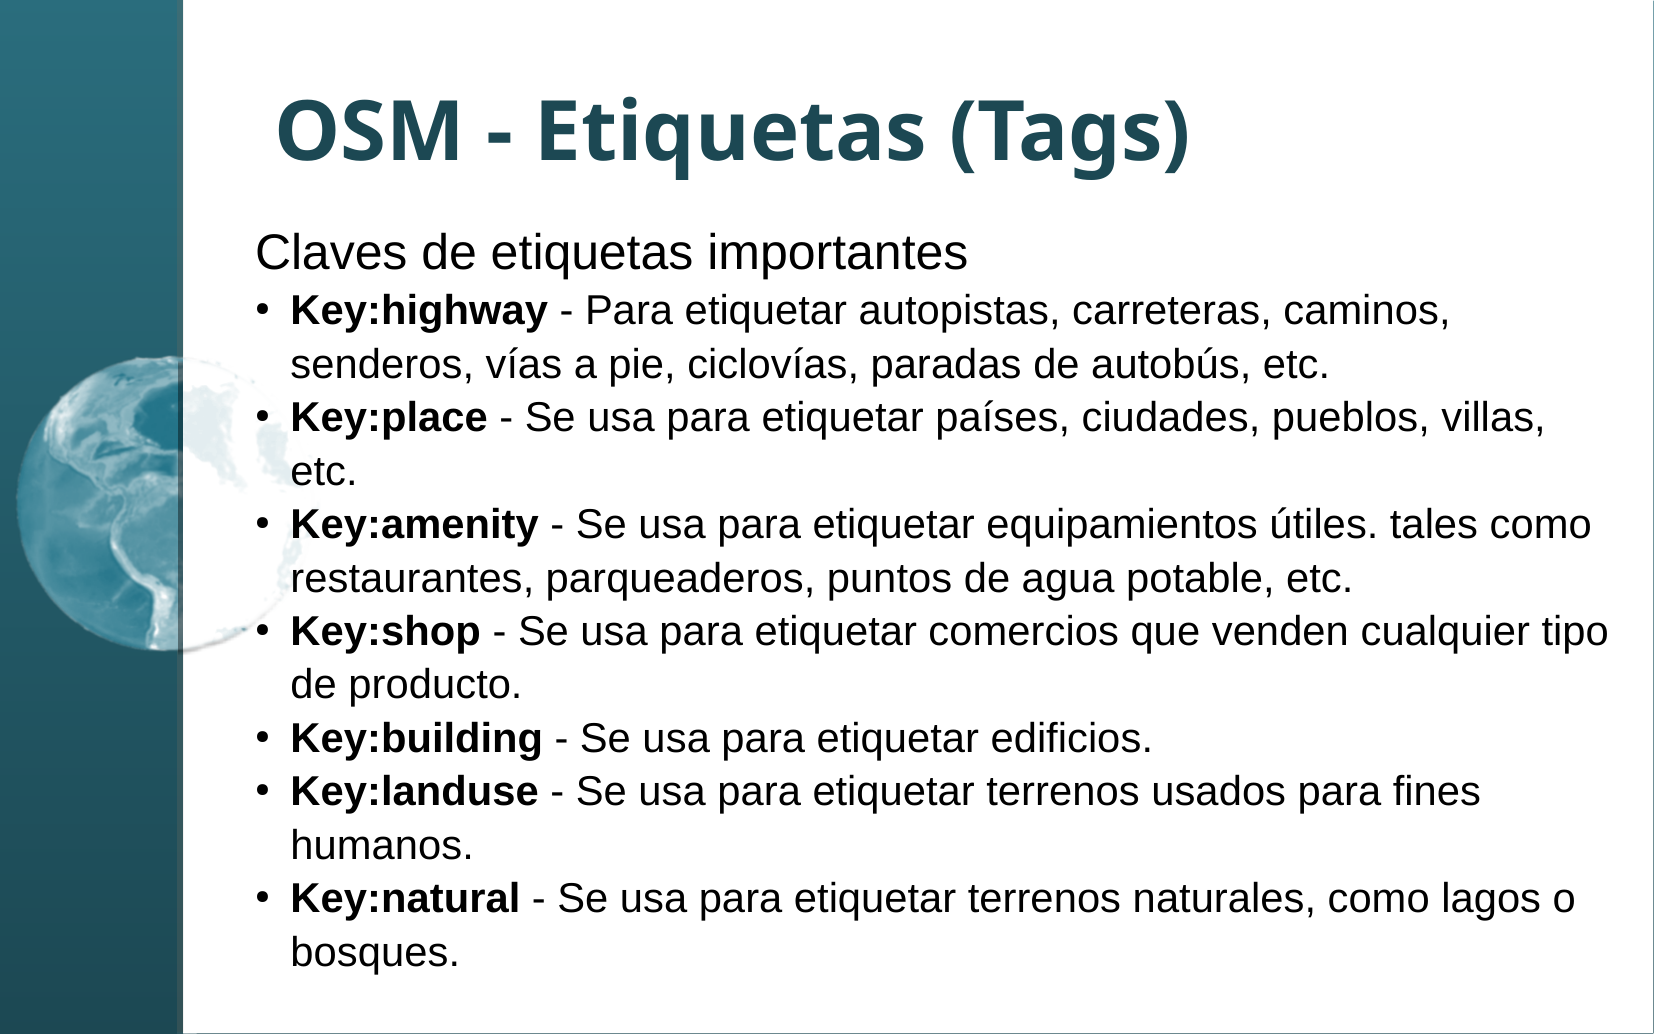

# OSM - Etiquetas (Tags)
Claves de etiquetas importantes
Key:highway - Para etiquetar autopistas, carreteras, caminos, senderos, vías a pie, ciclovías, paradas de autobús, etc.
Key:place - Se usa para etiquetar países, ciudades, pueblos, villas, etc.
Key:amenity - Se usa para etiquetar equipamientos útiles. tales como restaurantes, parqueaderos, puntos de agua potable, etc.
Key:shop - Se usa para etiquetar comercios que venden cualquier tipo de producto.
Key:building - Se usa para etiquetar edificios.
Key:landuse - Se usa para etiquetar terrenos usados para fines humanos.
Key:natural - Se usa para etiquetar terrenos naturales, como lagos o bosques.